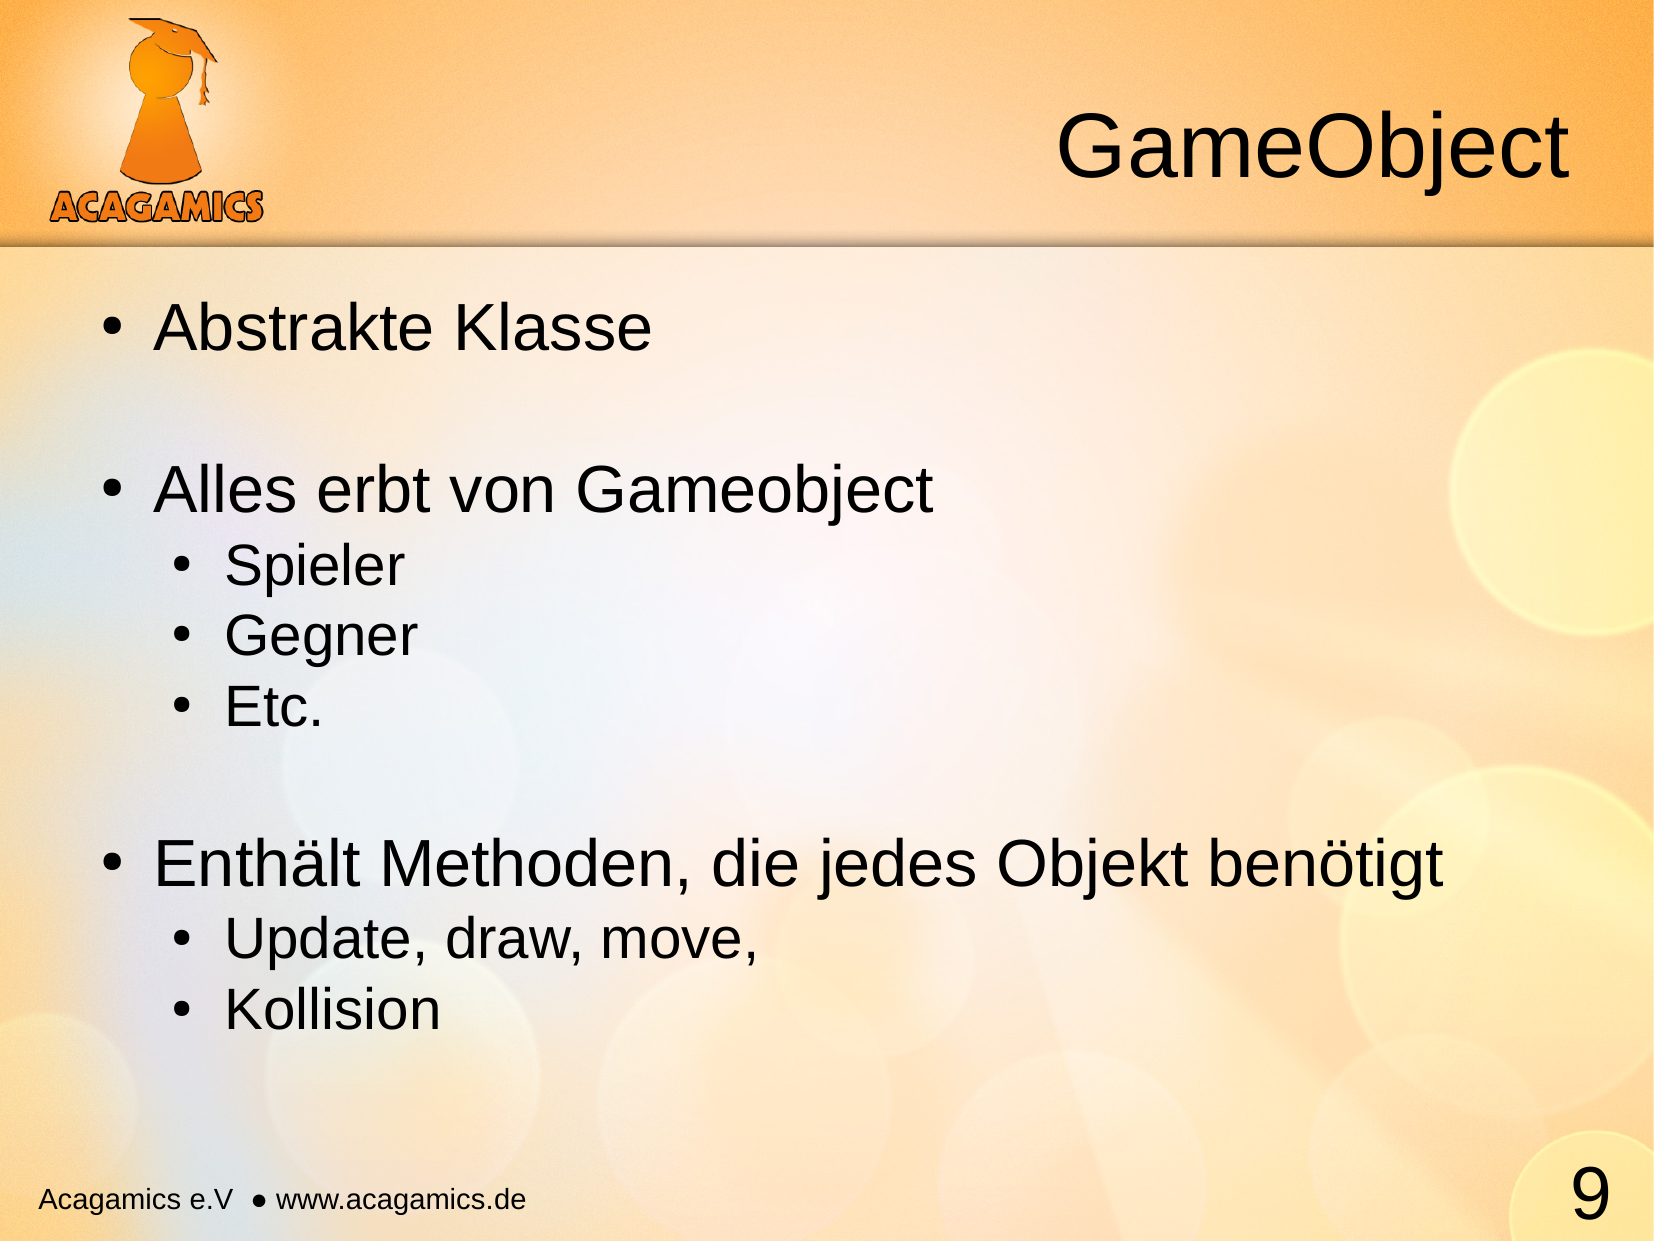

# GameObject
Abstrakte Klasse
Alles erbt von Gameobject
Spieler
Gegner
Etc.
Enthält Methoden, die jedes Objekt benötigt
Update, draw, move,
Kollision
9